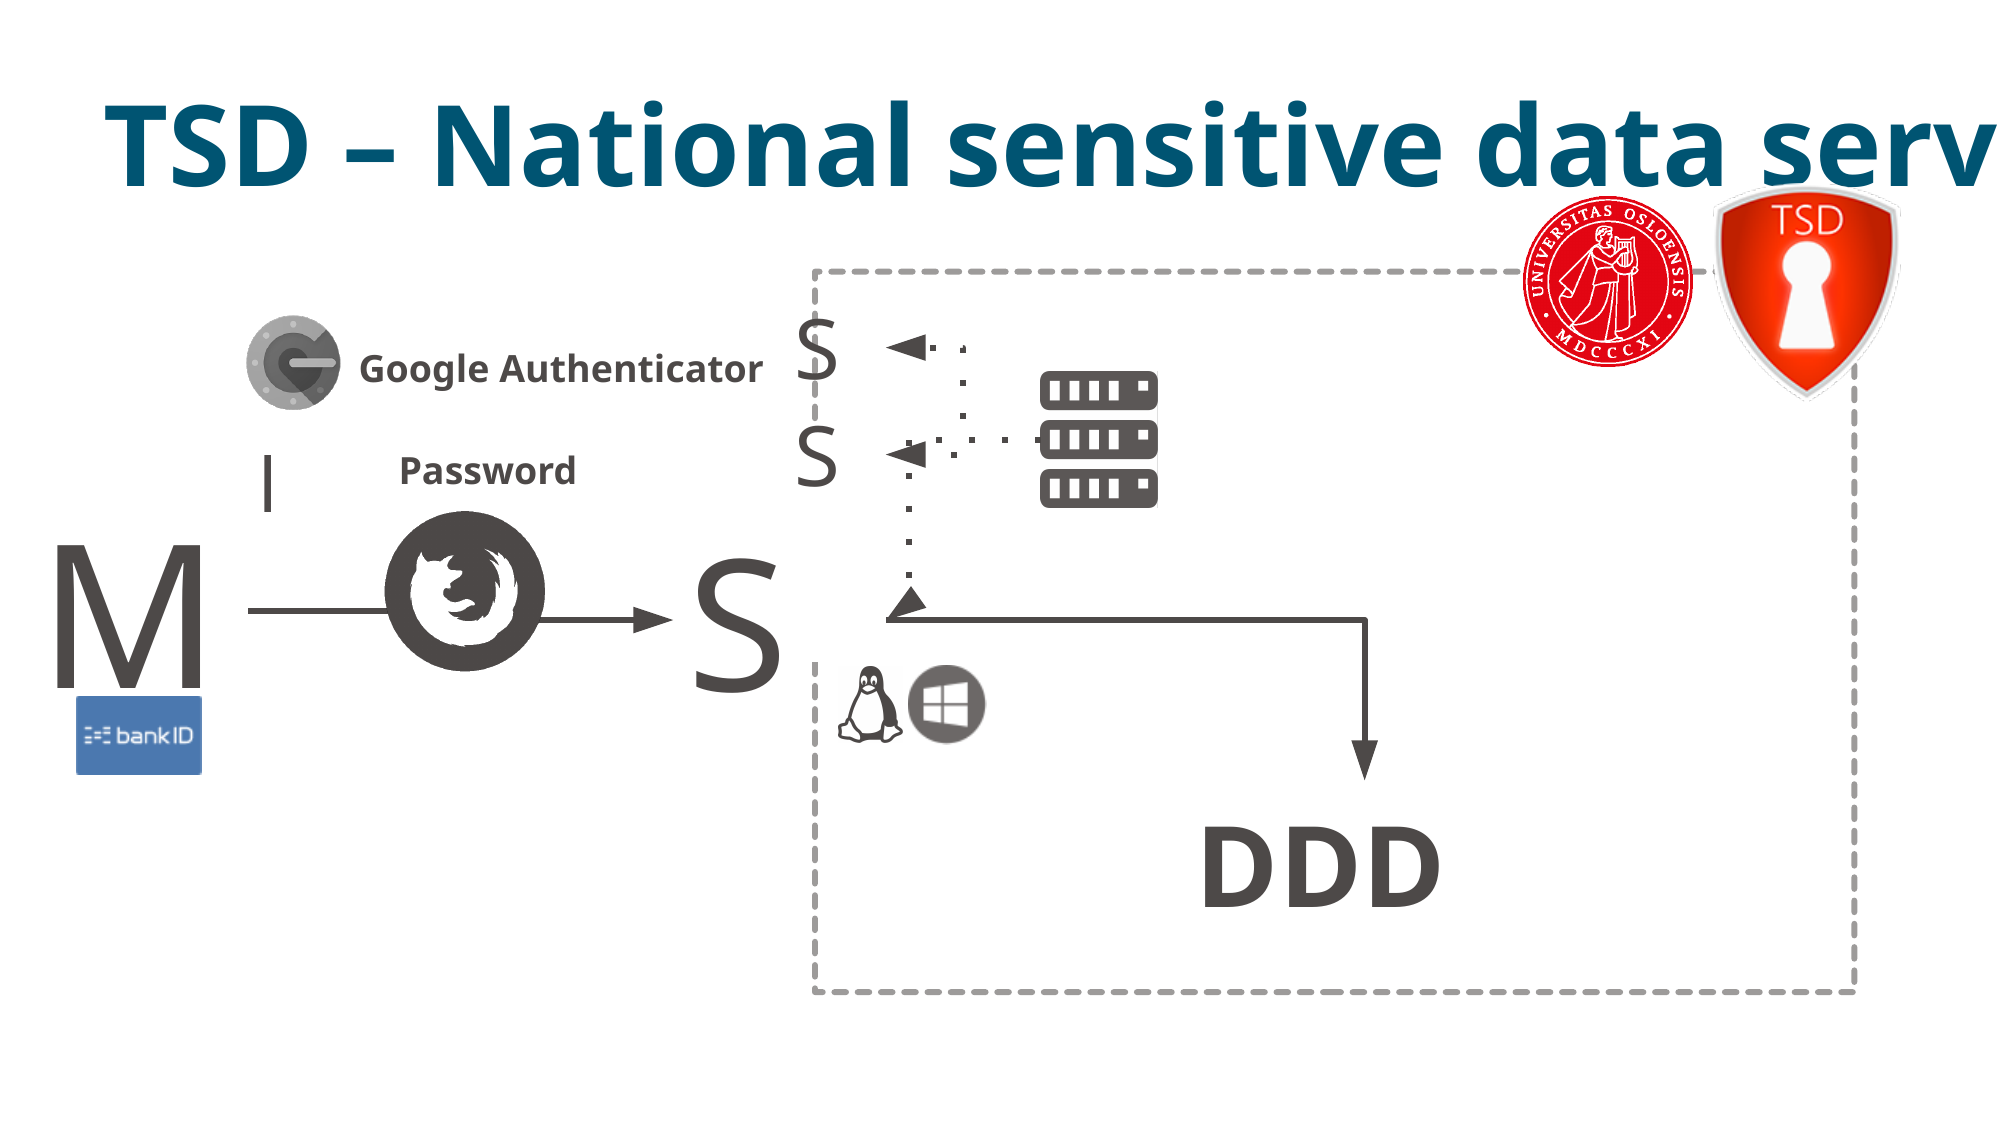

TSD – National sensitive data service
S
Google Authenticator
S
l
Password
M
S
DDD